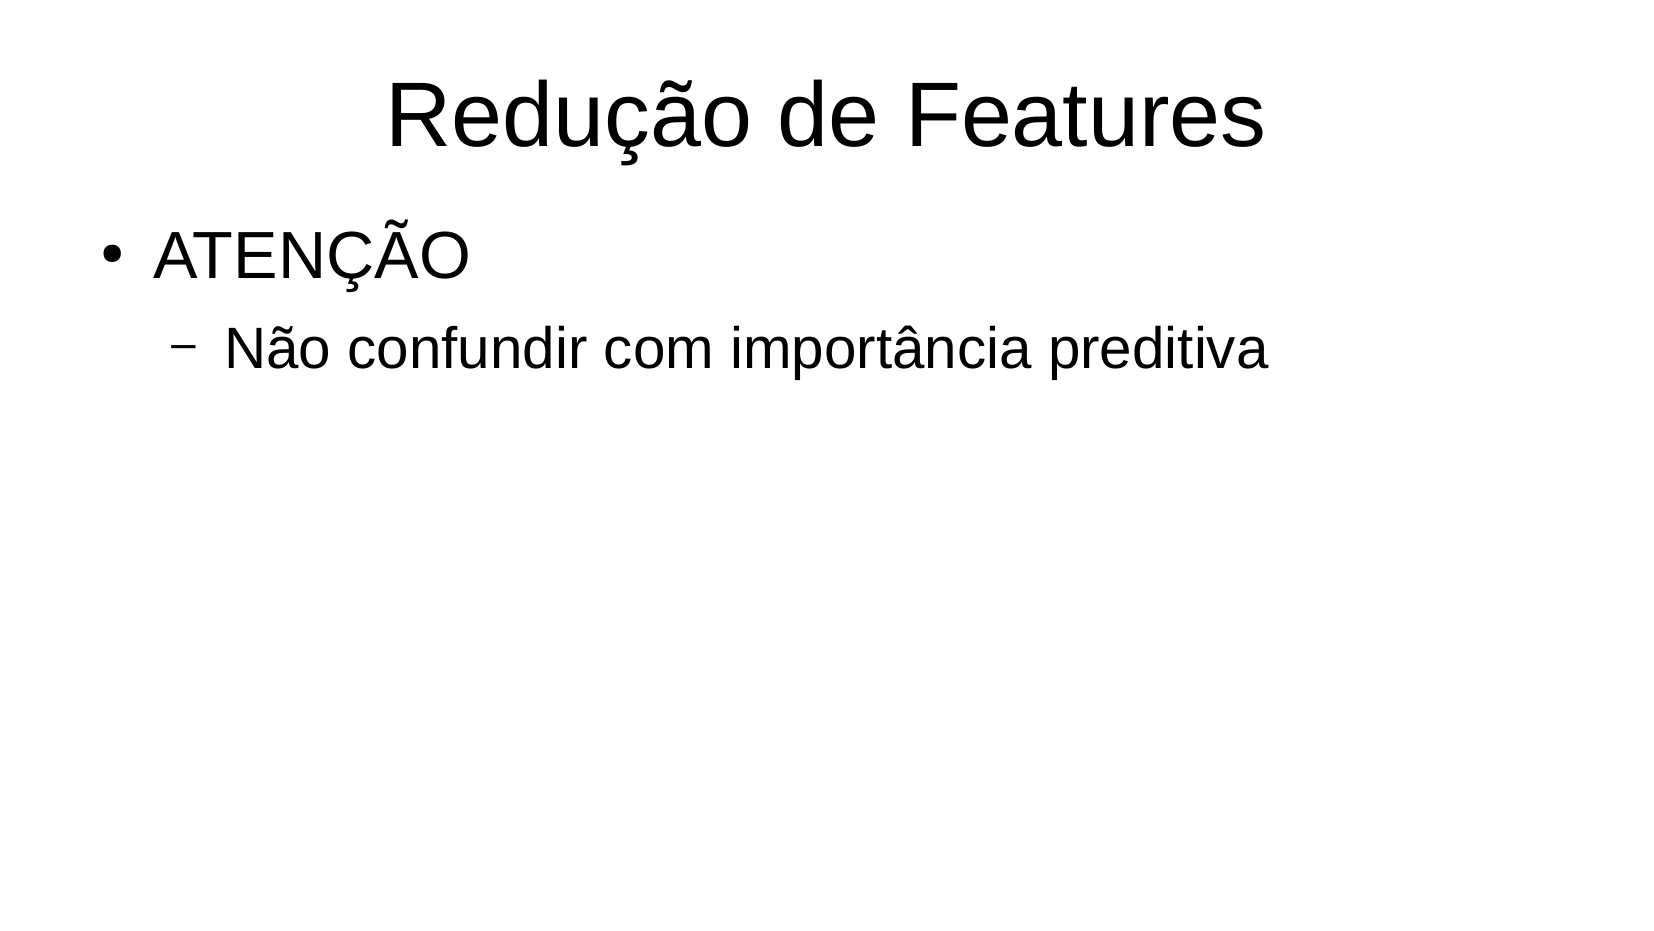

# Redução de Features
ATENÇÃO
Não confundir com importância preditiva